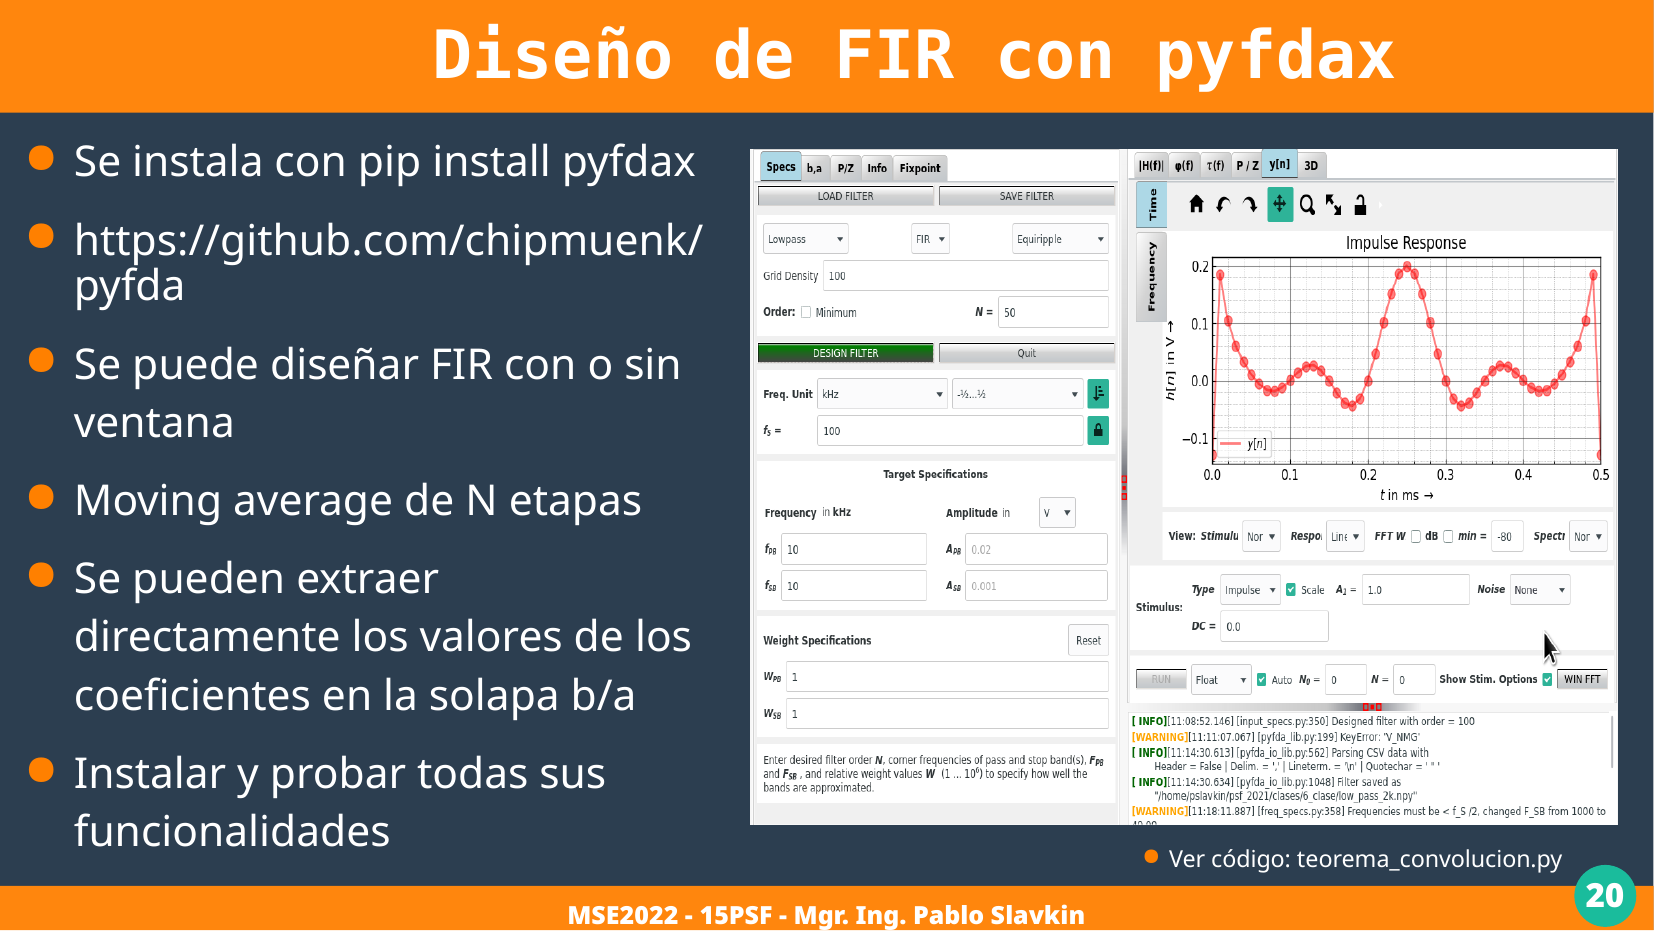

Diseño de FIR con pyfdax
# Se instala con pip install pyfdax
https://github.com/chipmuenk/pyfda
Se puede diseñar FIR con o sin ventana
Moving average de N etapas
Se pueden extraer directamente los valores de los coeficientes en la solapa b/a
Instalar y probar todas sus funcionalidades
Ver código: teorema_convolucion.py
MSE2022 - 15PSF - Mgr. Ing. Pablo Slavkin